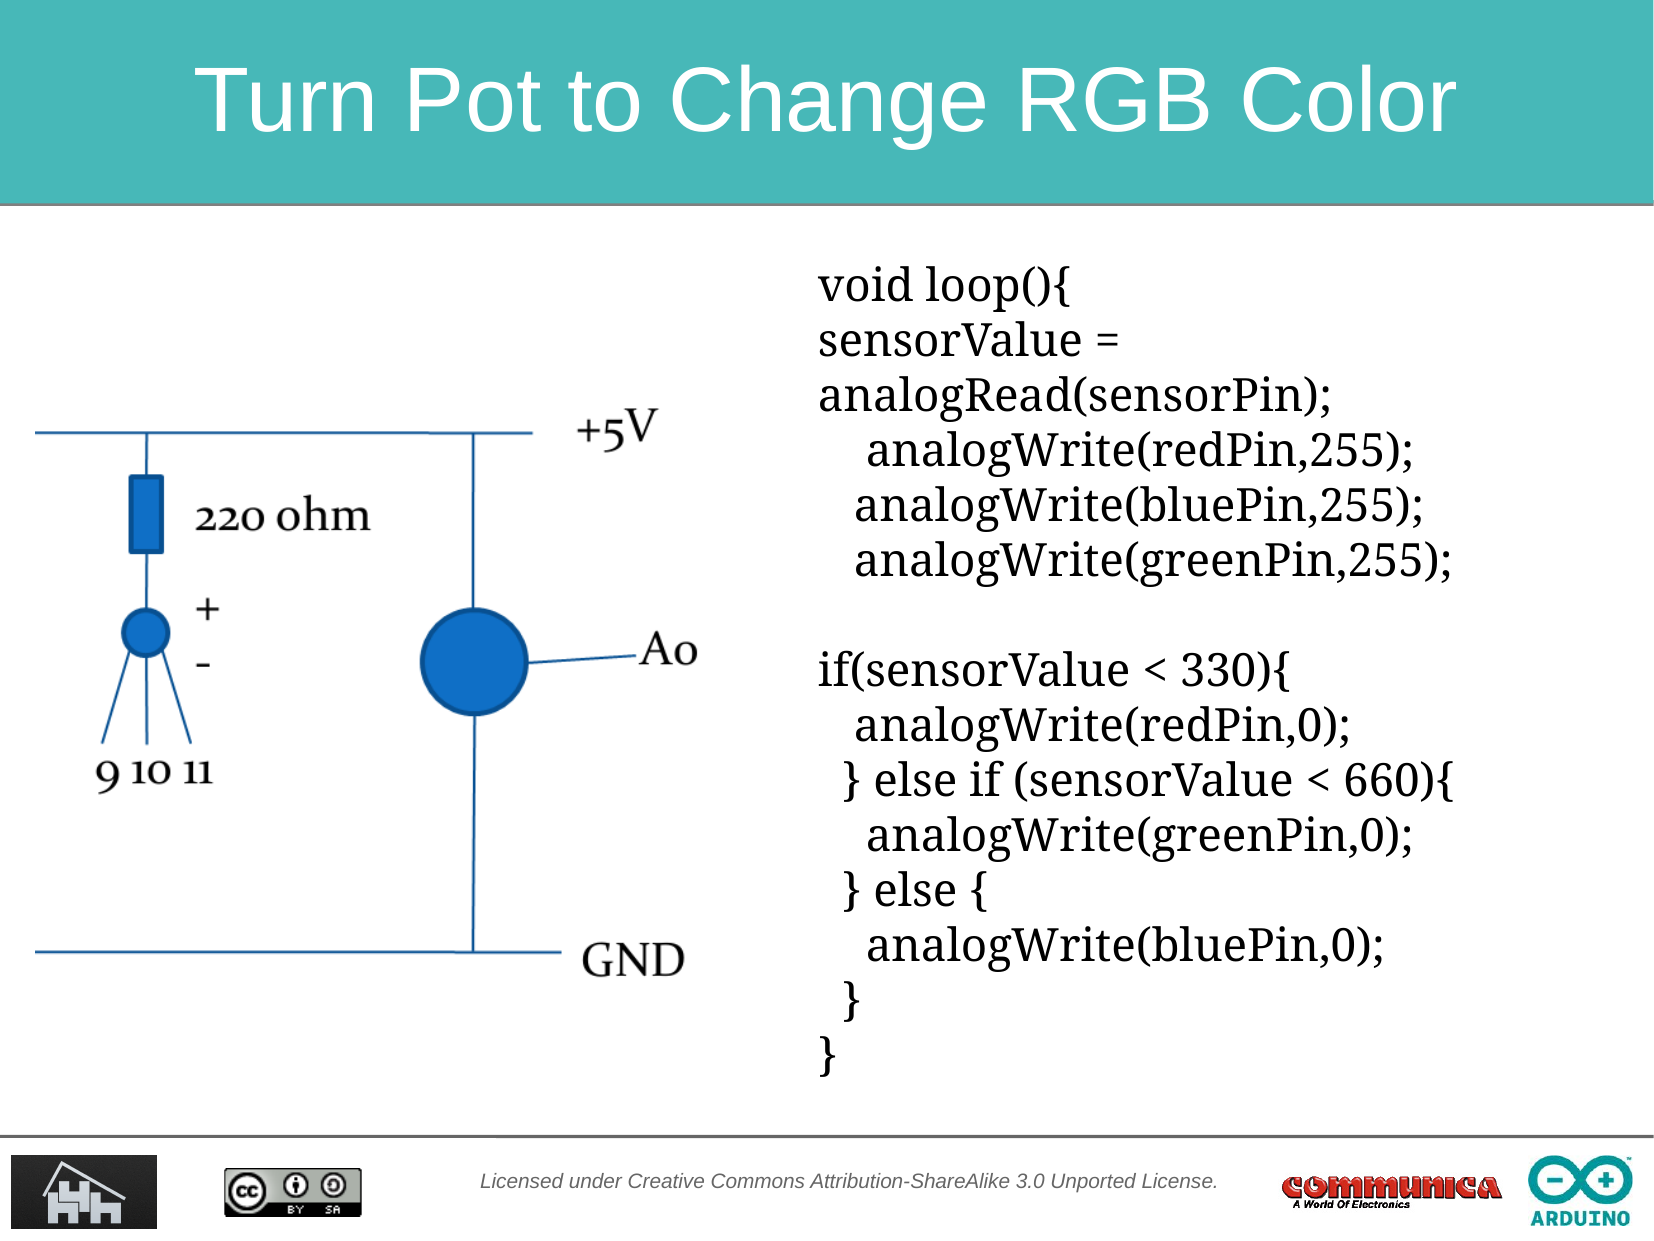

# Turn Pot to Change RGB Color
void loop(){
sensorValue = analogRead(sensorPin);
 analogWrite(redPin,255);
 analogWrite(bluePin,255);
 analogWrite(greenPin,255);
if(sensorValue < 330){
 analogWrite(redPin,0);
 } else if (sensorValue < 660){
 analogWrite(greenPin,0);
 } else {
 analogWrite(bluePin,0);
 }
}